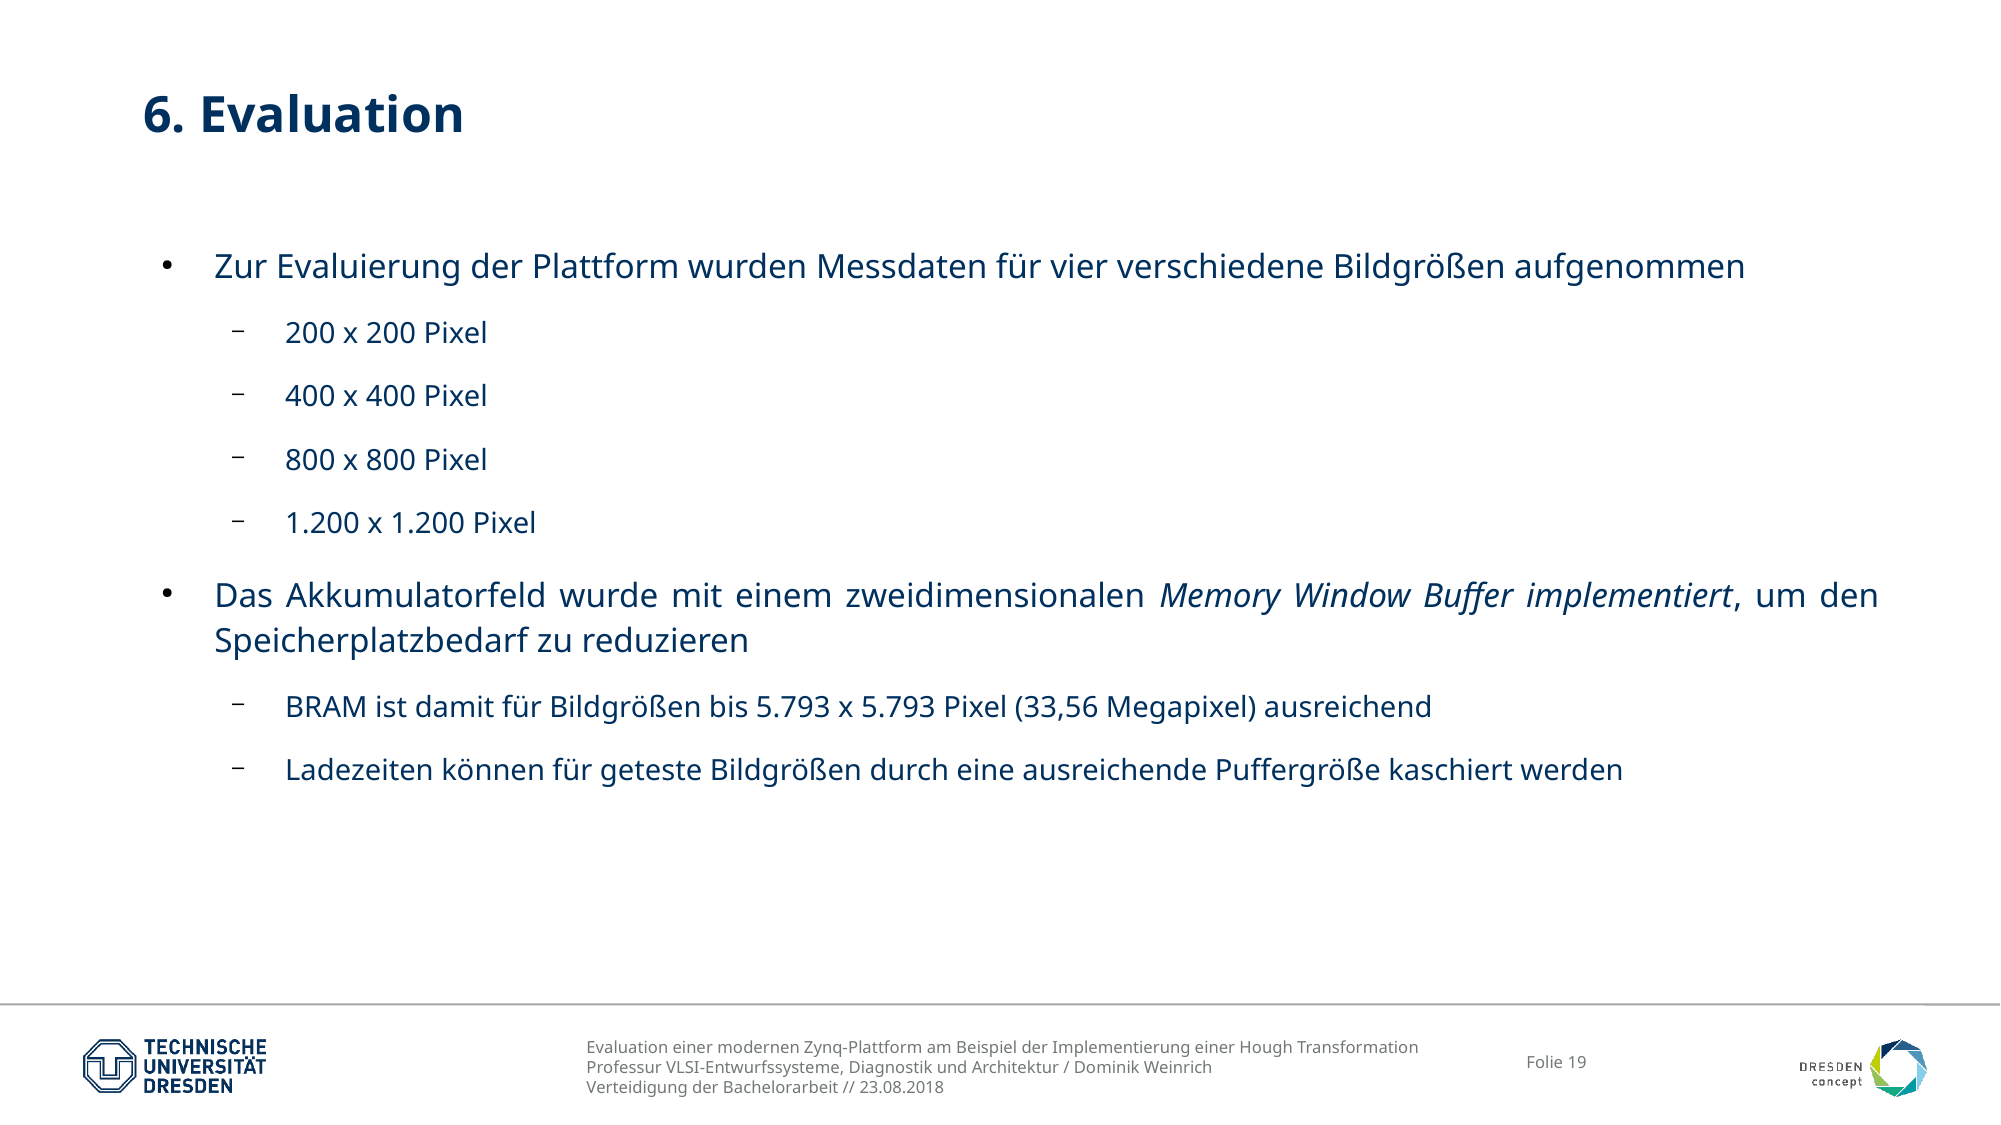

# 6. Evaluation
Zur Evaluierung der Plattform wurden Messdaten für vier verschiedene Bildgrößen aufgenommen
200 x 200 Pixel
400 x 400 Pixel
800 x 800 Pixel
1.200 x 1.200 Pixel
Das Akkumulatorfeld wurde mit einem zweidimensionalen Memory Window Buffer implementiert, um den Speicherplatzbedarf zu reduzieren
BRAM ist damit für Bildgrößen bis 5.793 x 5.793 Pixel (33,56 Megapixel) ausreichend
Ladezeiten können für geteste Bildgrößen durch eine ausreichende Puffergröße kaschiert werden